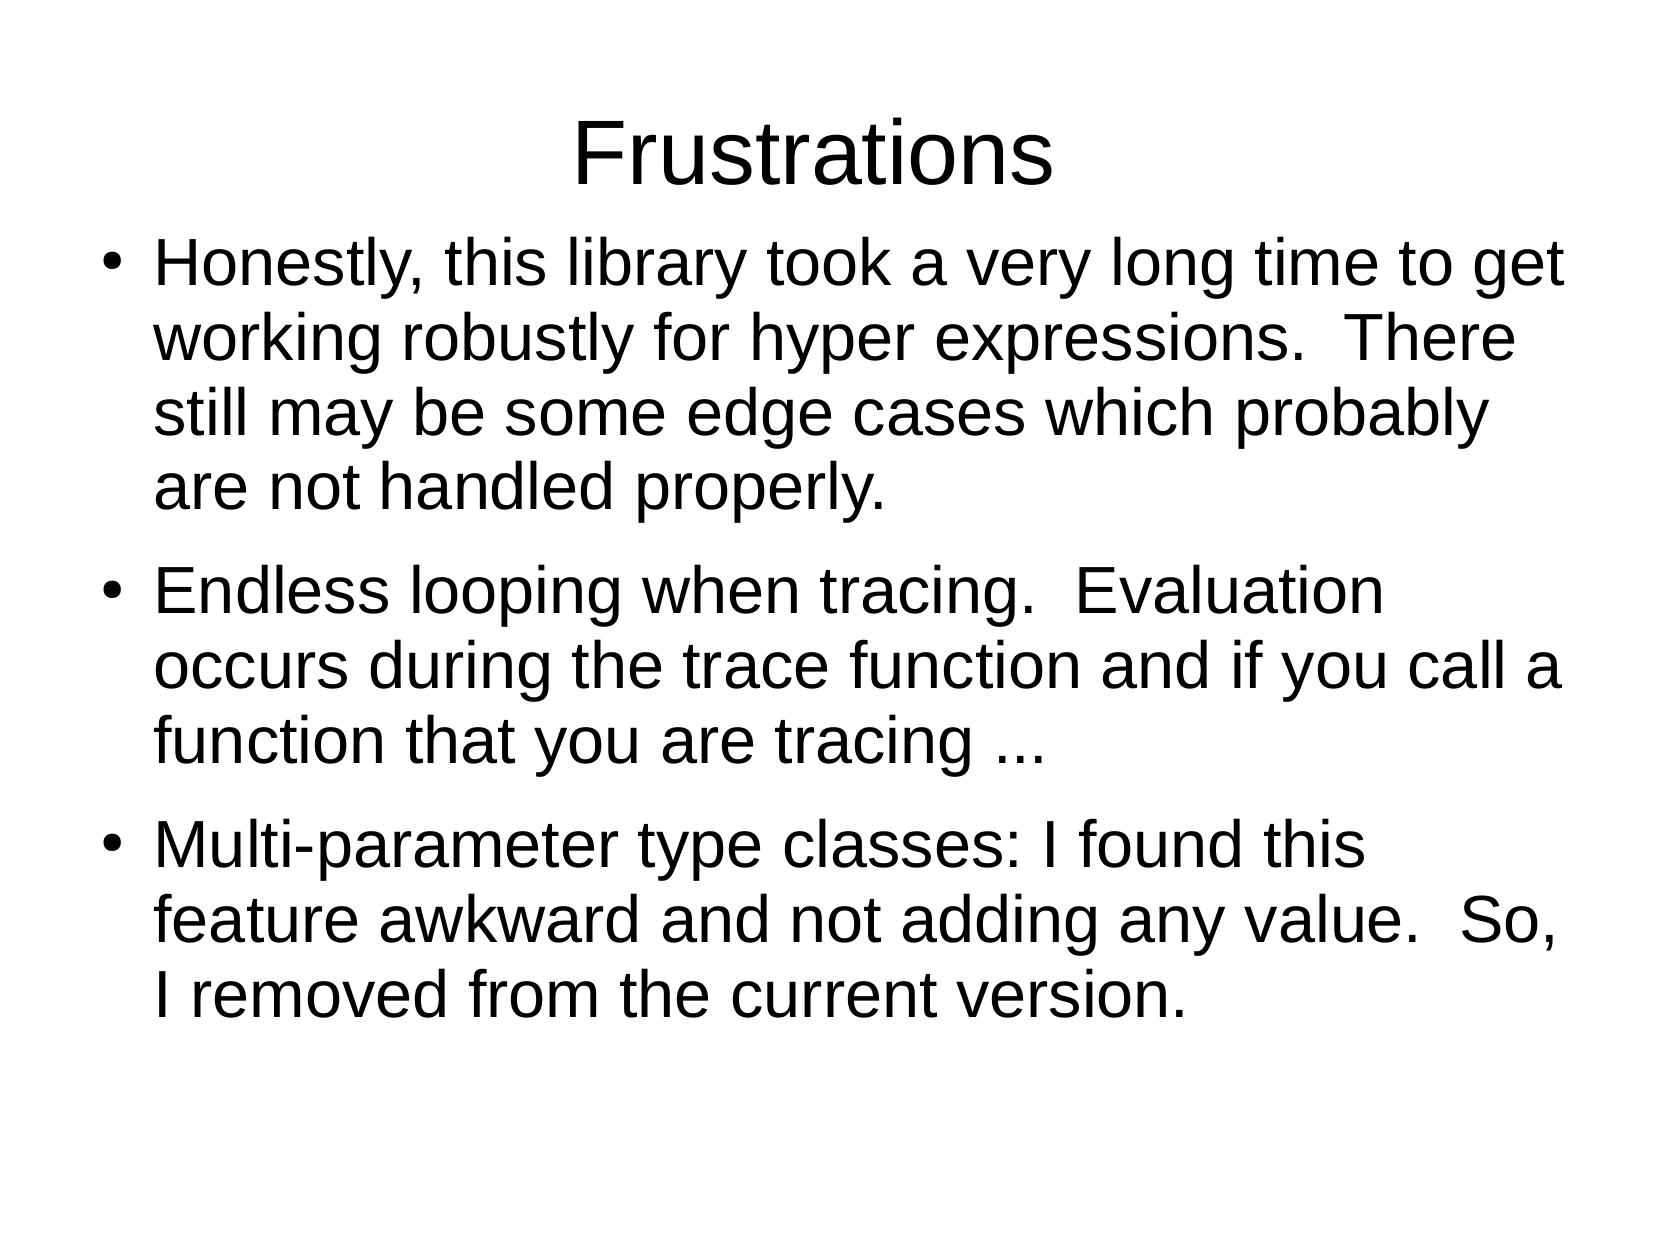

# Frustrations
Honestly, this library took a very long time to get working robustly for hyper expressions. There still may be some edge cases which probably are not handled properly.
Endless looping when tracing. Evaluation occurs during the trace function and if you call a function that you are tracing ...
Multi-parameter type classes: I found this feature awkward and not adding any value. So, I removed from the current version.